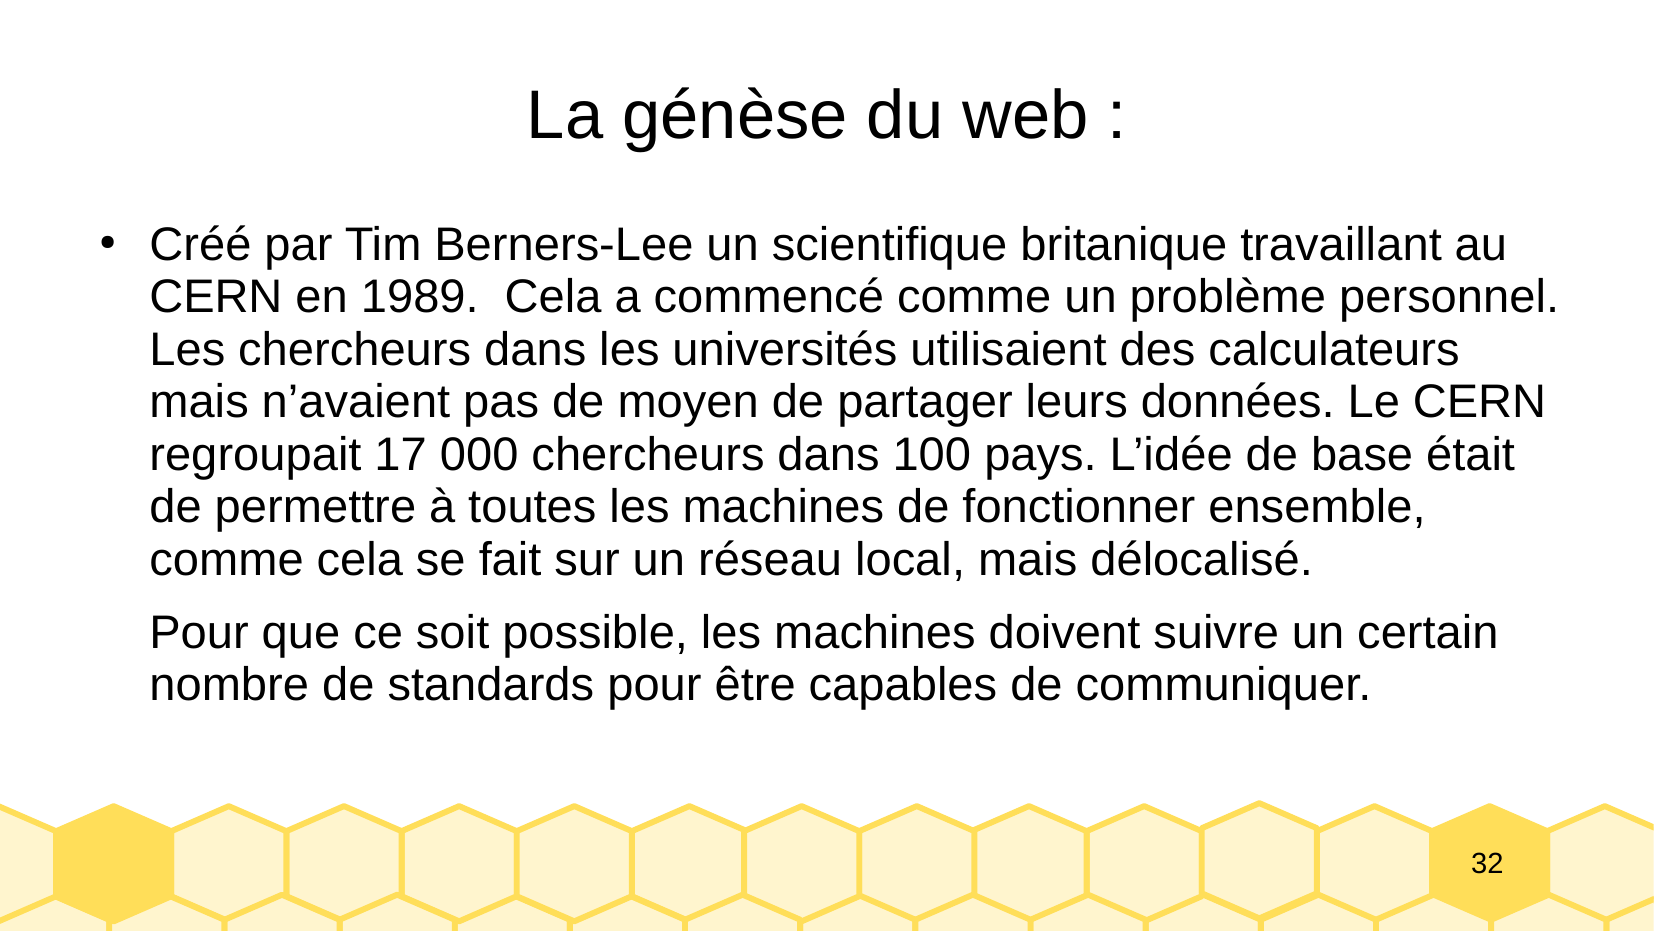

# La génèse du web :
Créé par Tim Berners-Lee un scientifique britanique travaillant au CERN en 1989. Cela a commencé comme un problème personnel. Les chercheurs dans les universités utilisaient des calculateurs mais n’avaient pas de moyen de partager leurs données. Le CERN regroupait 17 000 chercheurs dans 100 pays. L’idée de base était de permettre à toutes les machines de fonctionner ensemble, comme cela se fait sur un réseau local, mais délocalisé.
Pour que ce soit possible, les machines doivent suivre un certain nombre de standards pour être capables de communiquer.